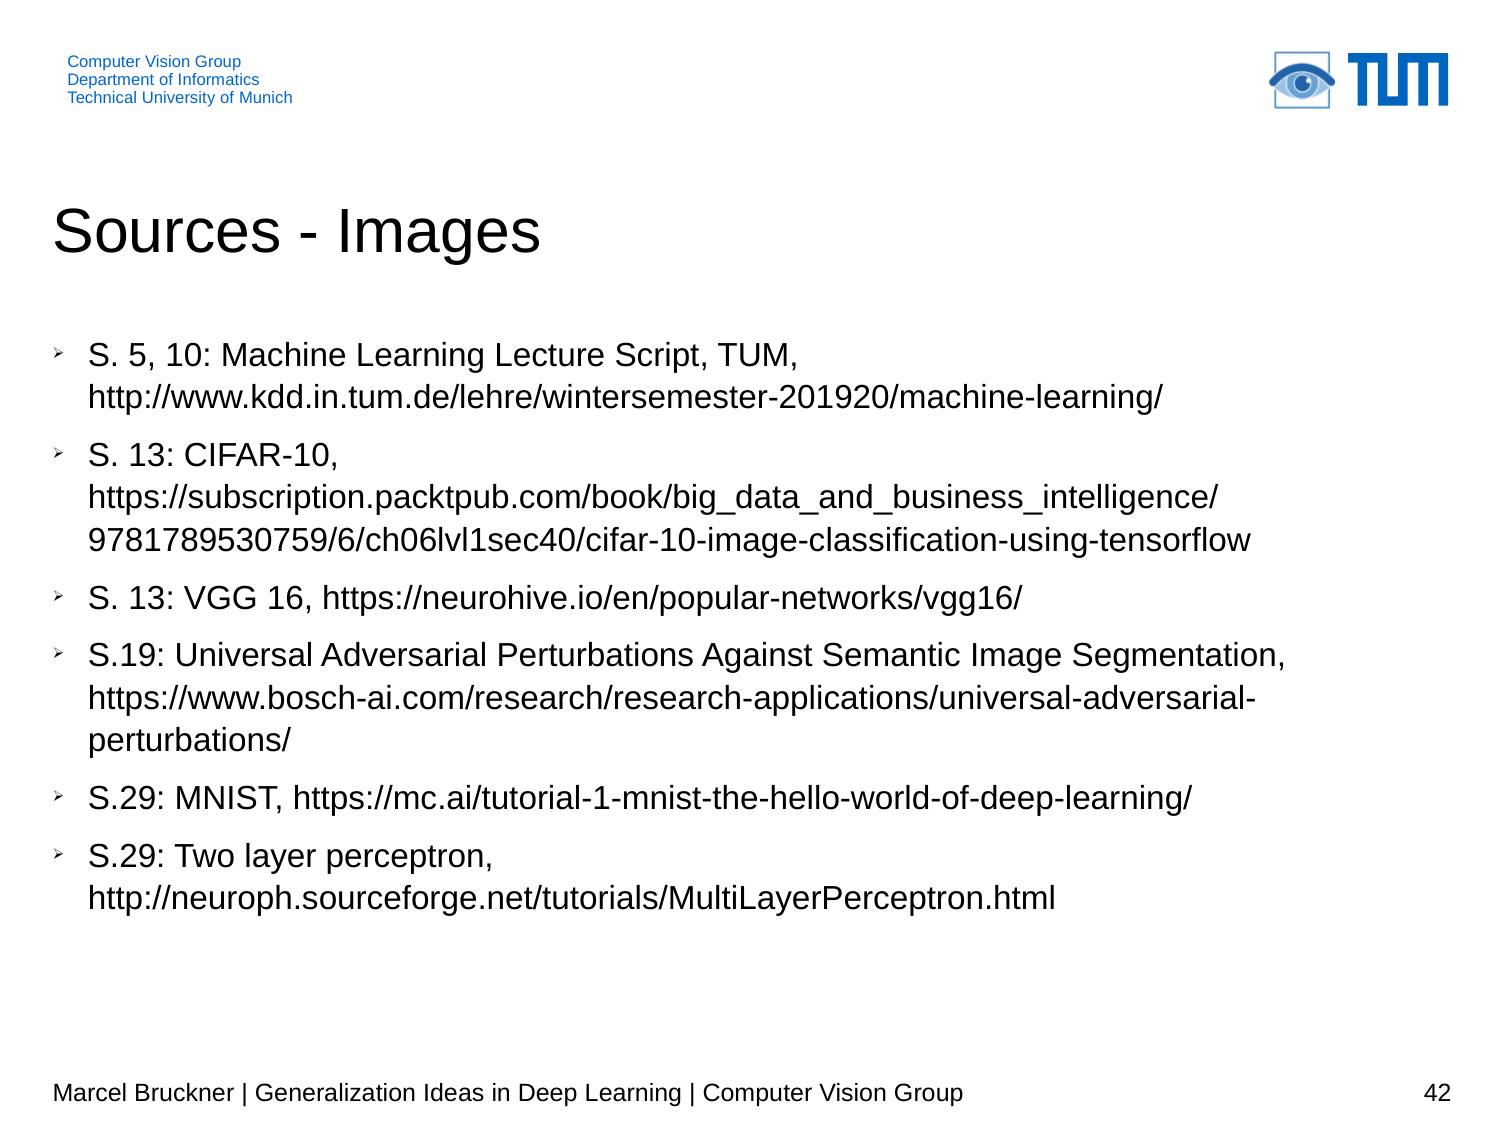

# Sources - Images
S. 5, 10: Machine Learning Lecture Script, TUM, http://www.kdd.in.tum.de/lehre/wintersemester-201920/machine-learning/
S. 13: CIFAR-10, https://subscription.packtpub.com/book/big_data_and_business_intelligence/9781789530759/6/ch06lvl1sec40/cifar-10-image-classification-using-tensorflow
S. 13: VGG 16, https://neurohive.io/en/popular-networks/vgg16/
S.19: Universal Adversarial Perturbations Against Semantic Image Segmentation, https://www.bosch-ai.com/research/research-applications/universal-adversarial-perturbations/
S.29: MNIST, https://mc.ai/tutorial-1-mnist-the-hello-world-of-deep-learning/
S.29: Two layer perceptron, http://neuroph.sourceforge.net/tutorials/MultiLayerPerceptron.html
Marcel Bruckner | Generalization Ideas in Deep Learning | Computer Vision Group
42